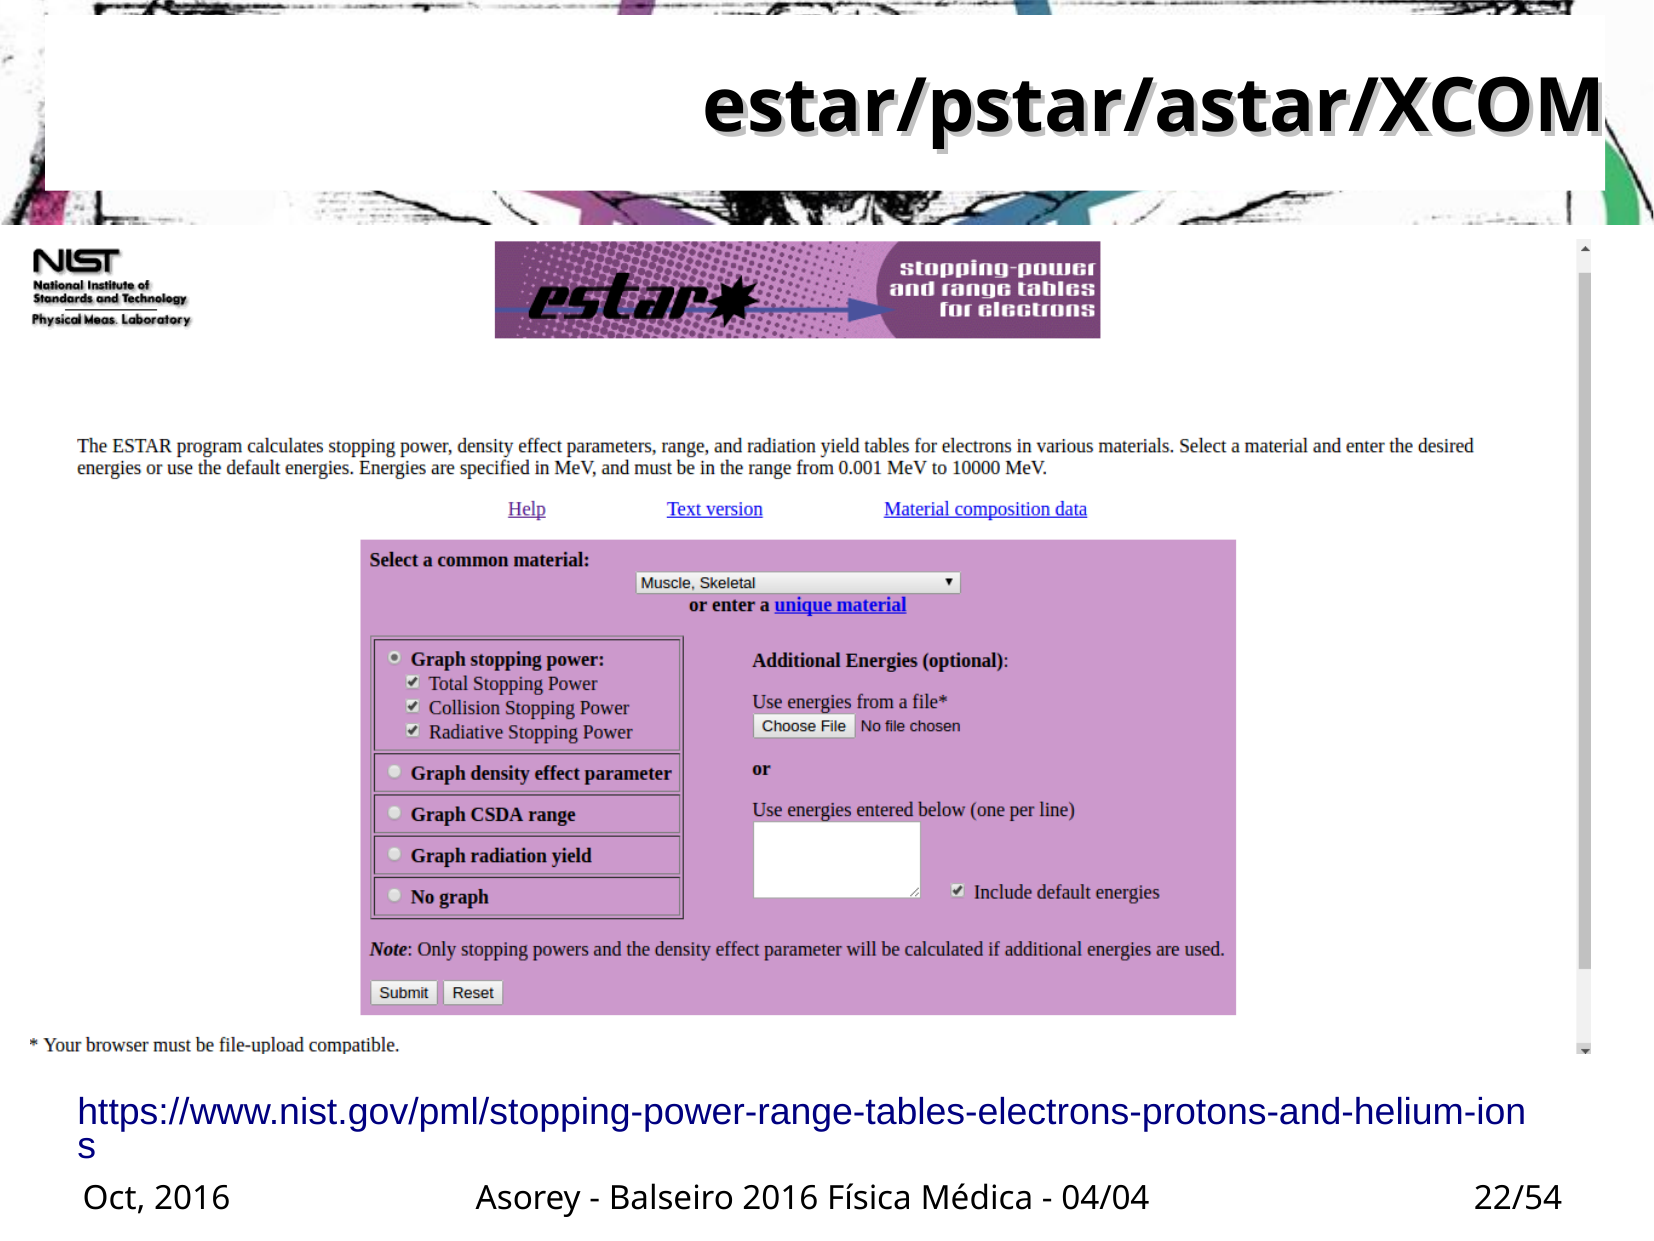

# estar/pstar/astar/XCOM
https://www.nist.gov/pml/stopping-power-range-tables-electrons-protons-and-helium-ions
Oct, 2016
Asorey - Balseiro 2016 Física Médica - 04/04
22